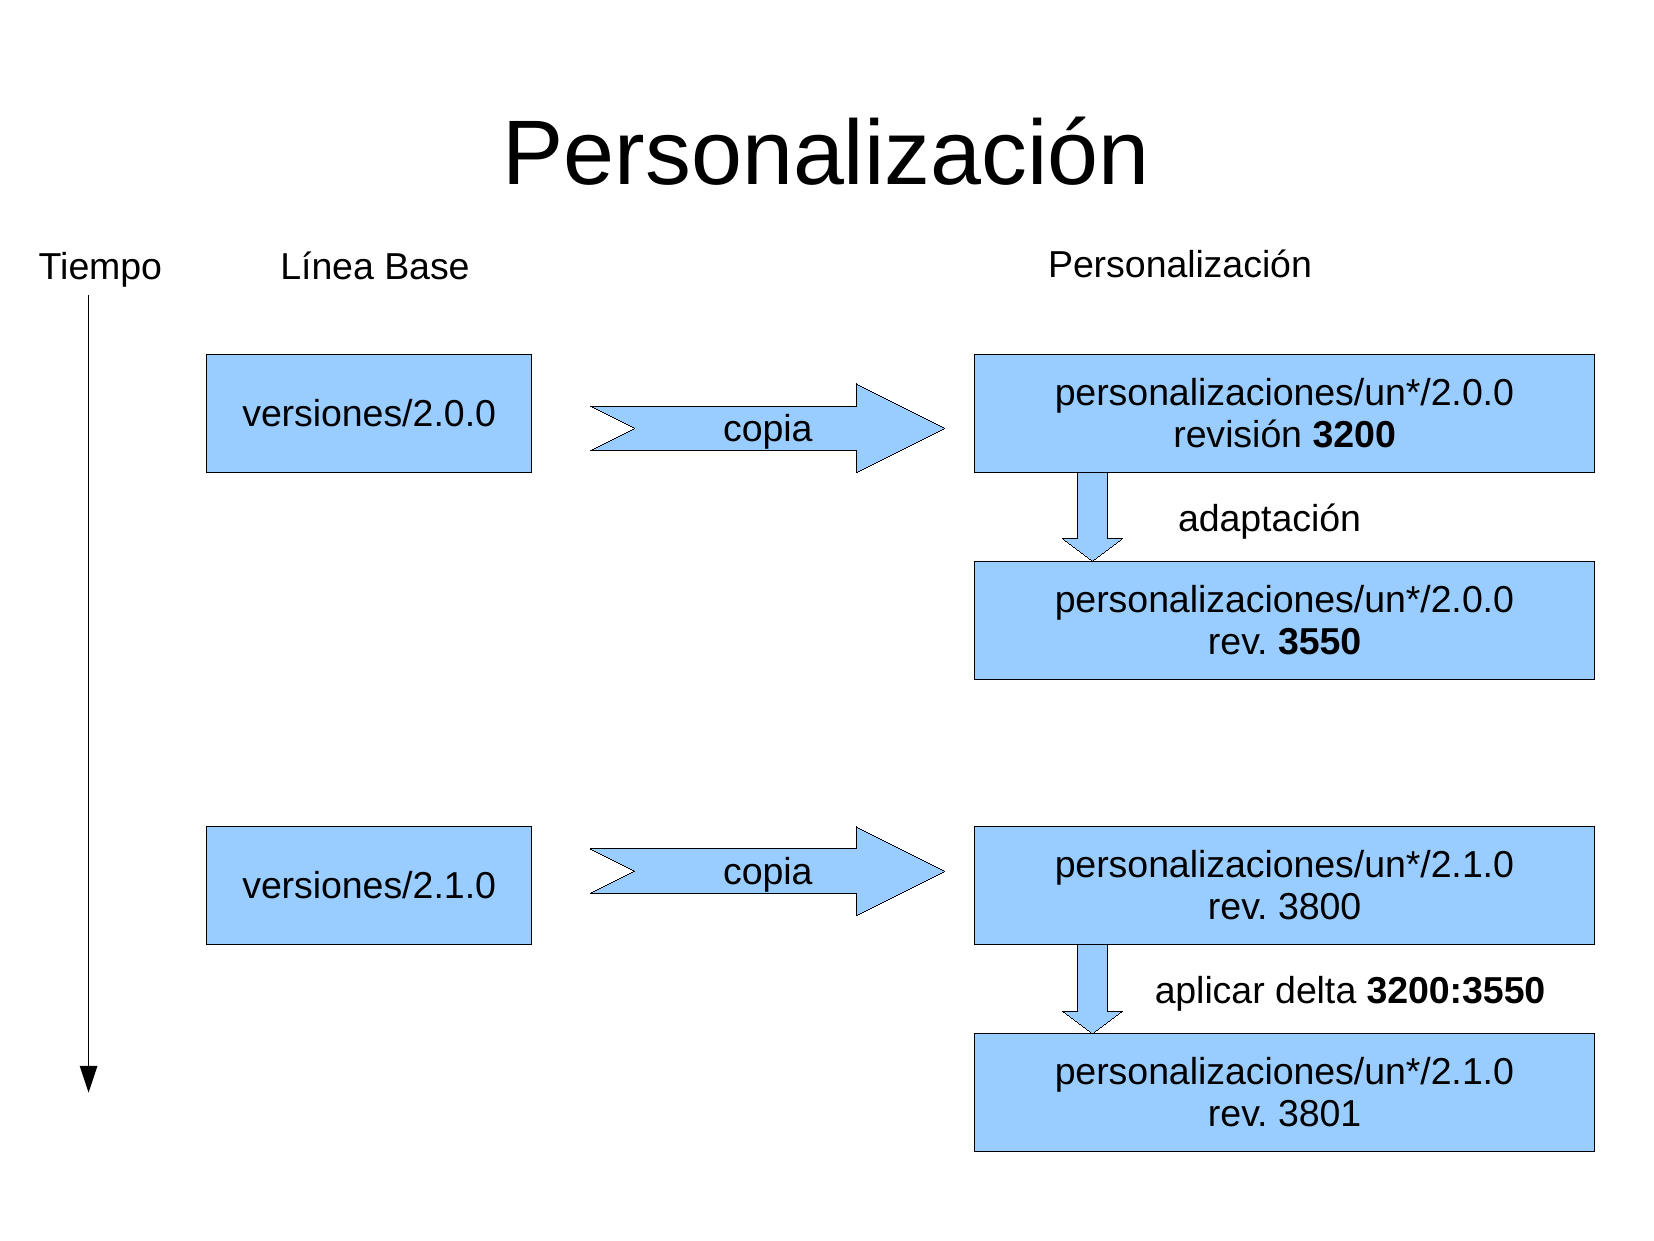

# Personalización
Personalización
Tiempo
Línea Base
versiones/2.0.0
personalizaciones/un*/2.0.0
revisión 3200
copia
adaptación
personalizaciones/un*/2.0.0
rev. 3550
versiones/2.1.0
copia
personalizaciones/un*/2.1.0
rev. 3800
aplicar delta 3200:3550
personalizaciones/un*/2.1.0
rev. 3801